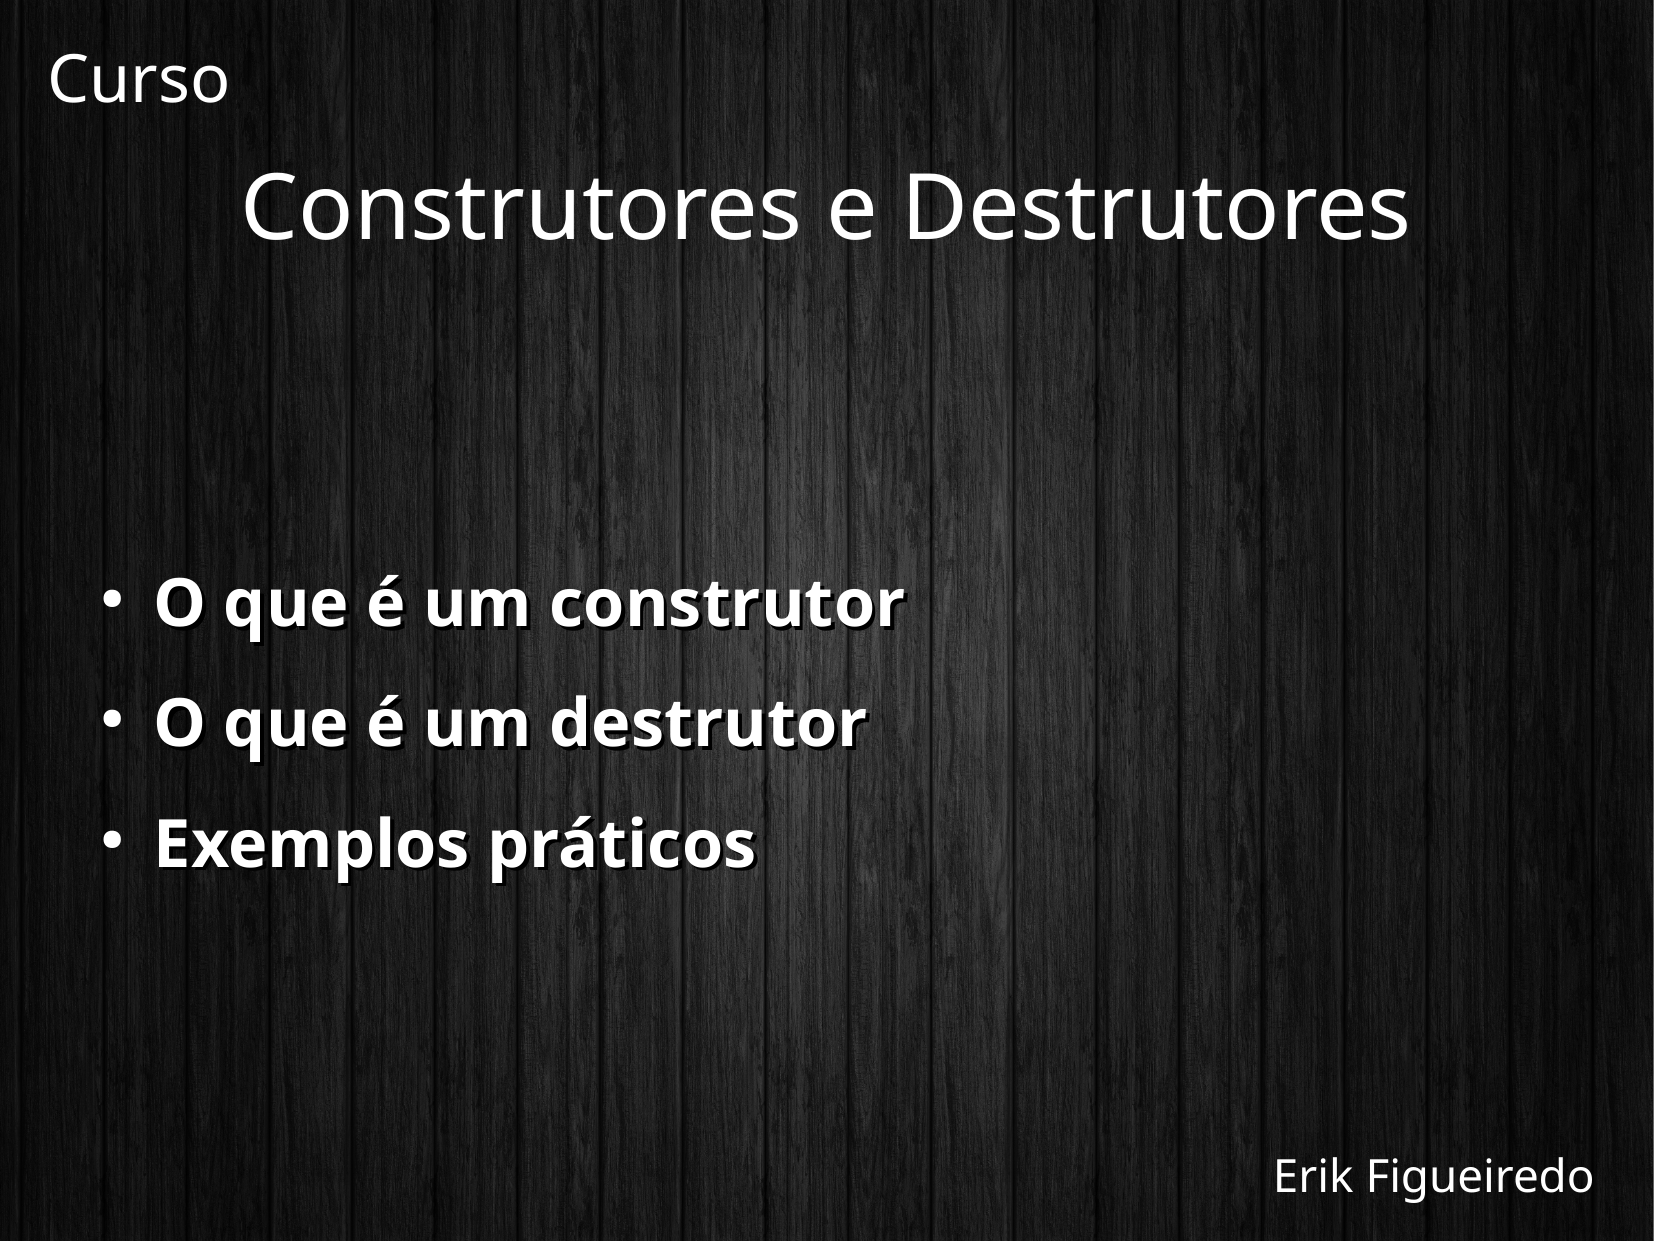

Curso
# Construtores e Destrutores
O que é um construtor
O que é um destrutor
Exemplos práticos
Erik Figueiredo